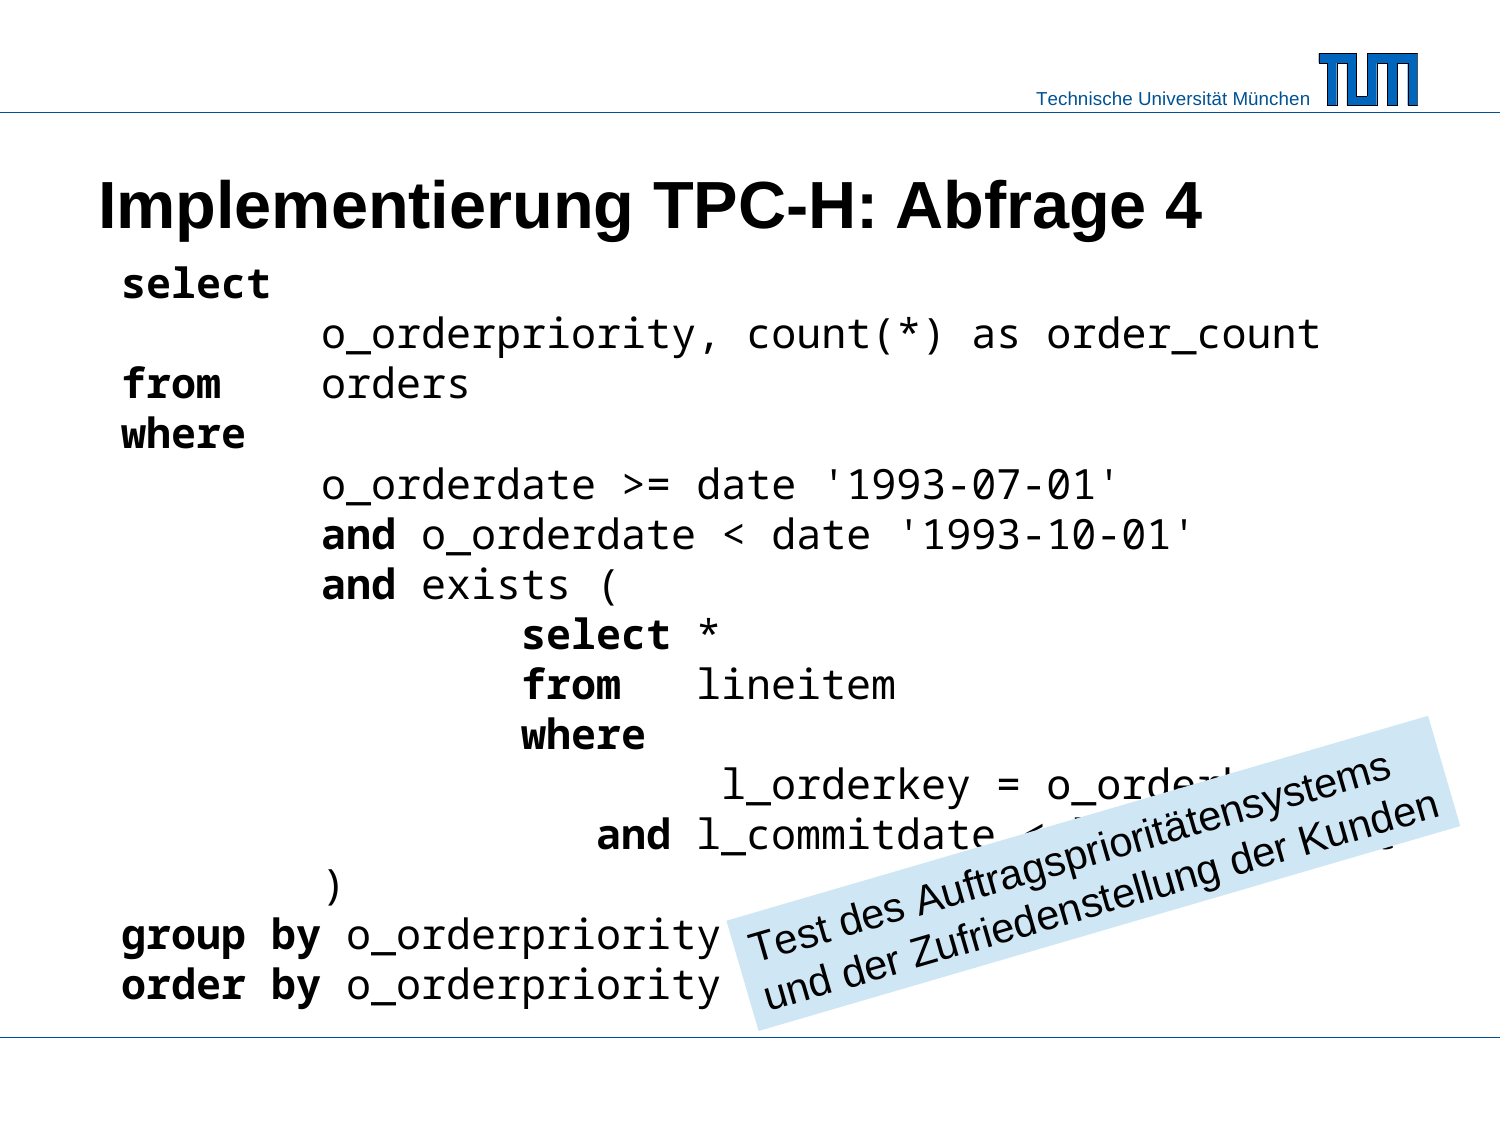

# Implementierung TPC-H: Abfrage 4
select
 o_orderpriority, count(*) as order_count
from orders
where
 o_orderdate >= date '1993-07-01'
 and o_orderdate < date '1993-10-01'
 and exists (
 select *
 from lineitem
 where
 l_orderkey = o_orderkey
 and l_commitdate < l_receiptdate
 )
group by o_orderpriority
order by o_orderpriority
Test des Auftragsprioritätensystems
und der Zufriedenstellung der Kunden